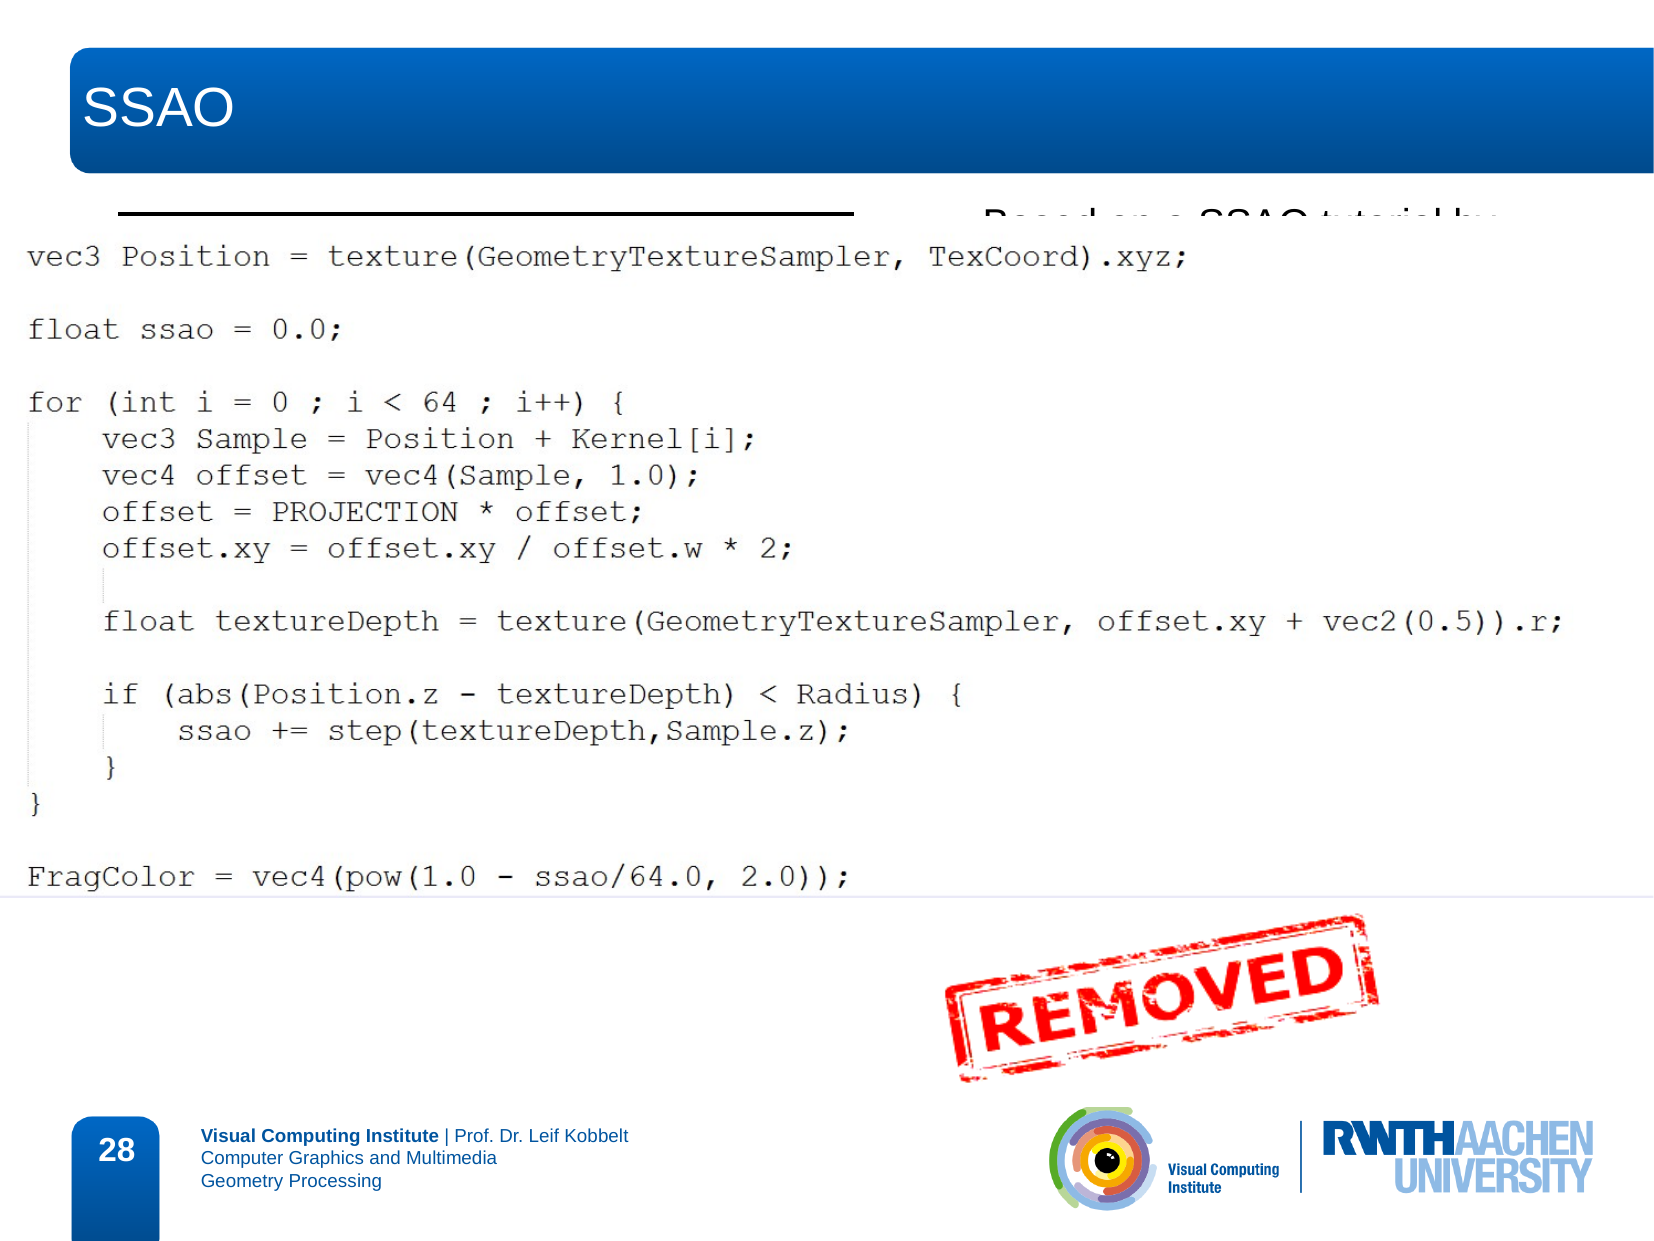

# SSAO
Based on a SSAO tutorial by John Chapman.
 Geometry shader
 SSAO
 Blur
 Lighting
Problem:
Cripples the framerate to death
Never got it to work due to framebuffer issues